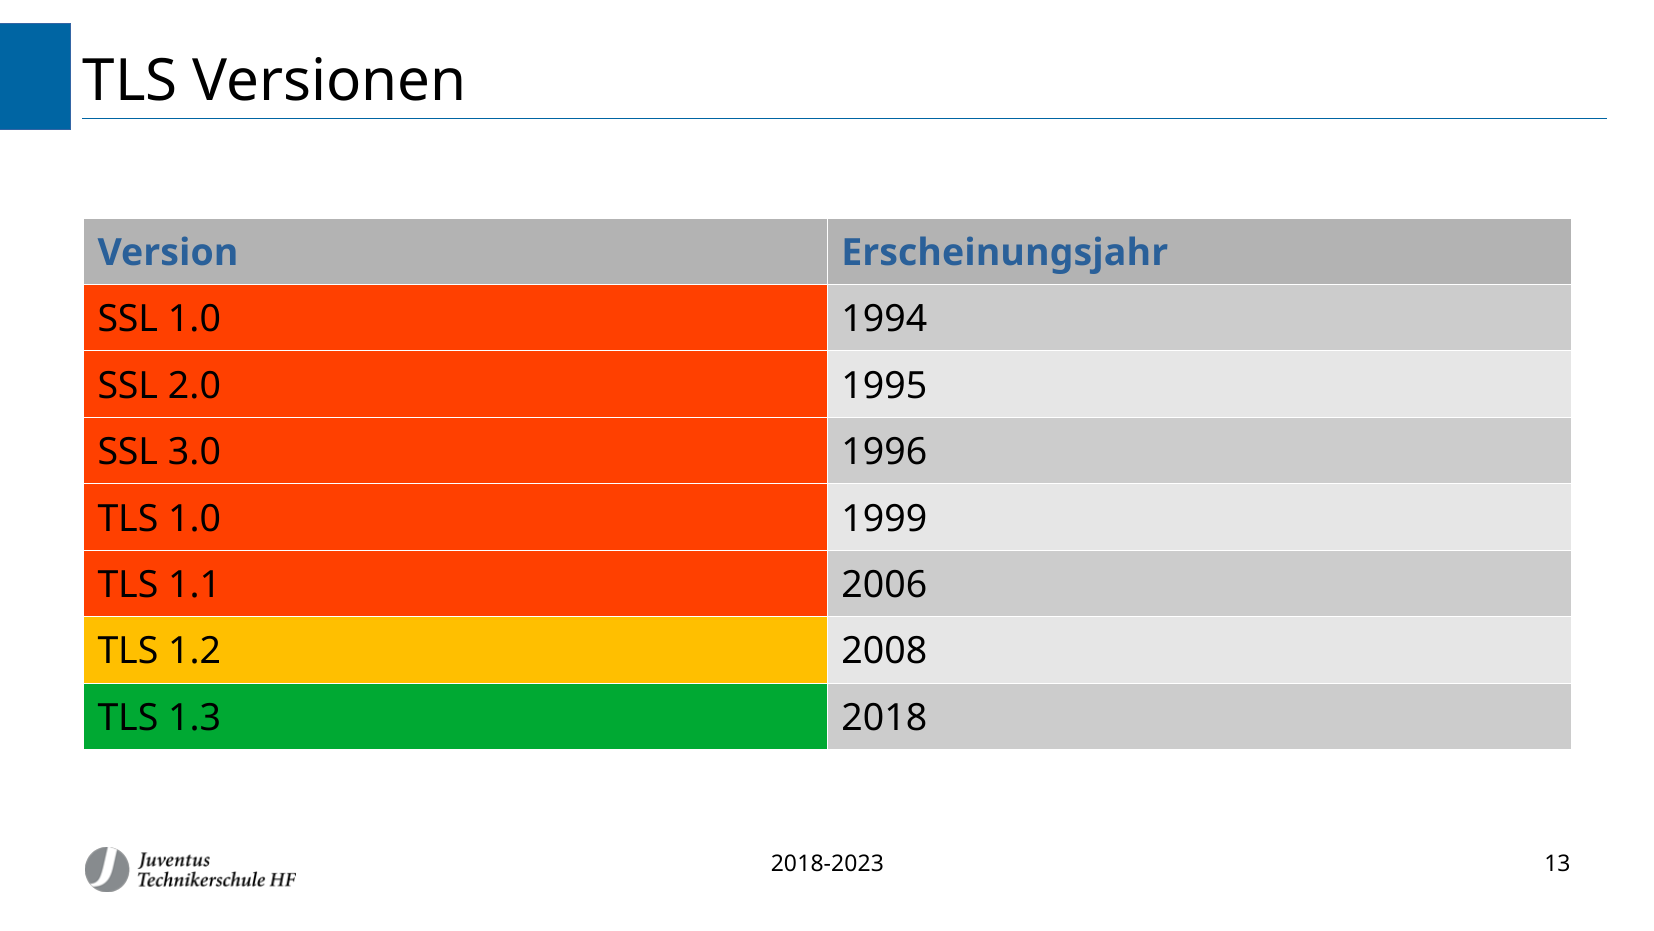

# TLS Versionen
| Version | Erscheinungsjahr |
| --- | --- |
| SSL 1.0 | 1994 |
| SSL 2.0 | 1995 |
| SSL 3.0 | 1996 |
| TLS 1.0 | 1999 |
| TLS 1.1 | 2006 |
| TLS 1.2 | 2008 |
| TLS 1.3 | 2018 |
2018-2023
13